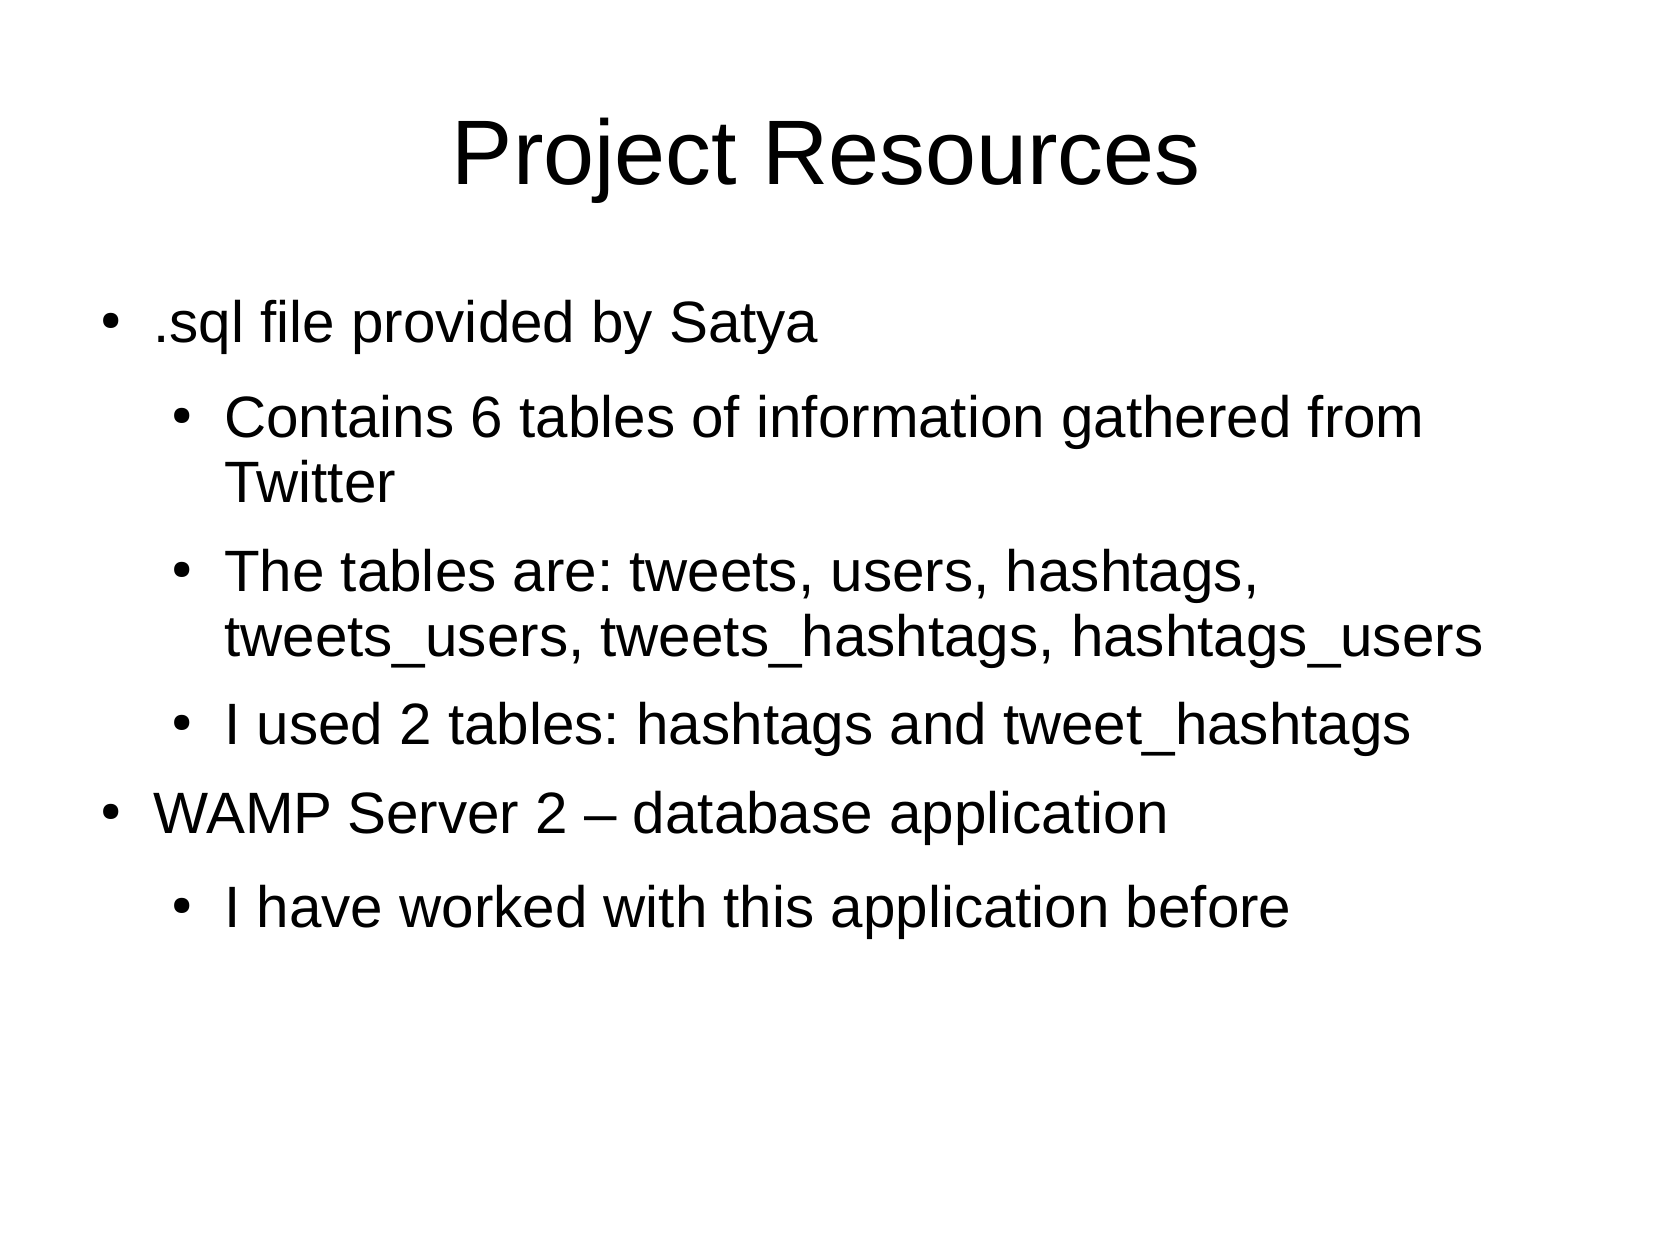

# Project Resources
.sql file provided by Satya
Contains 6 tables of information gathered from Twitter
The tables are: tweets, users, hashtags, tweets_users, tweets_hashtags, hashtags_users
I used 2 tables: hashtags and tweet_hashtags
WAMP Server 2 – database application
I have worked with this application before